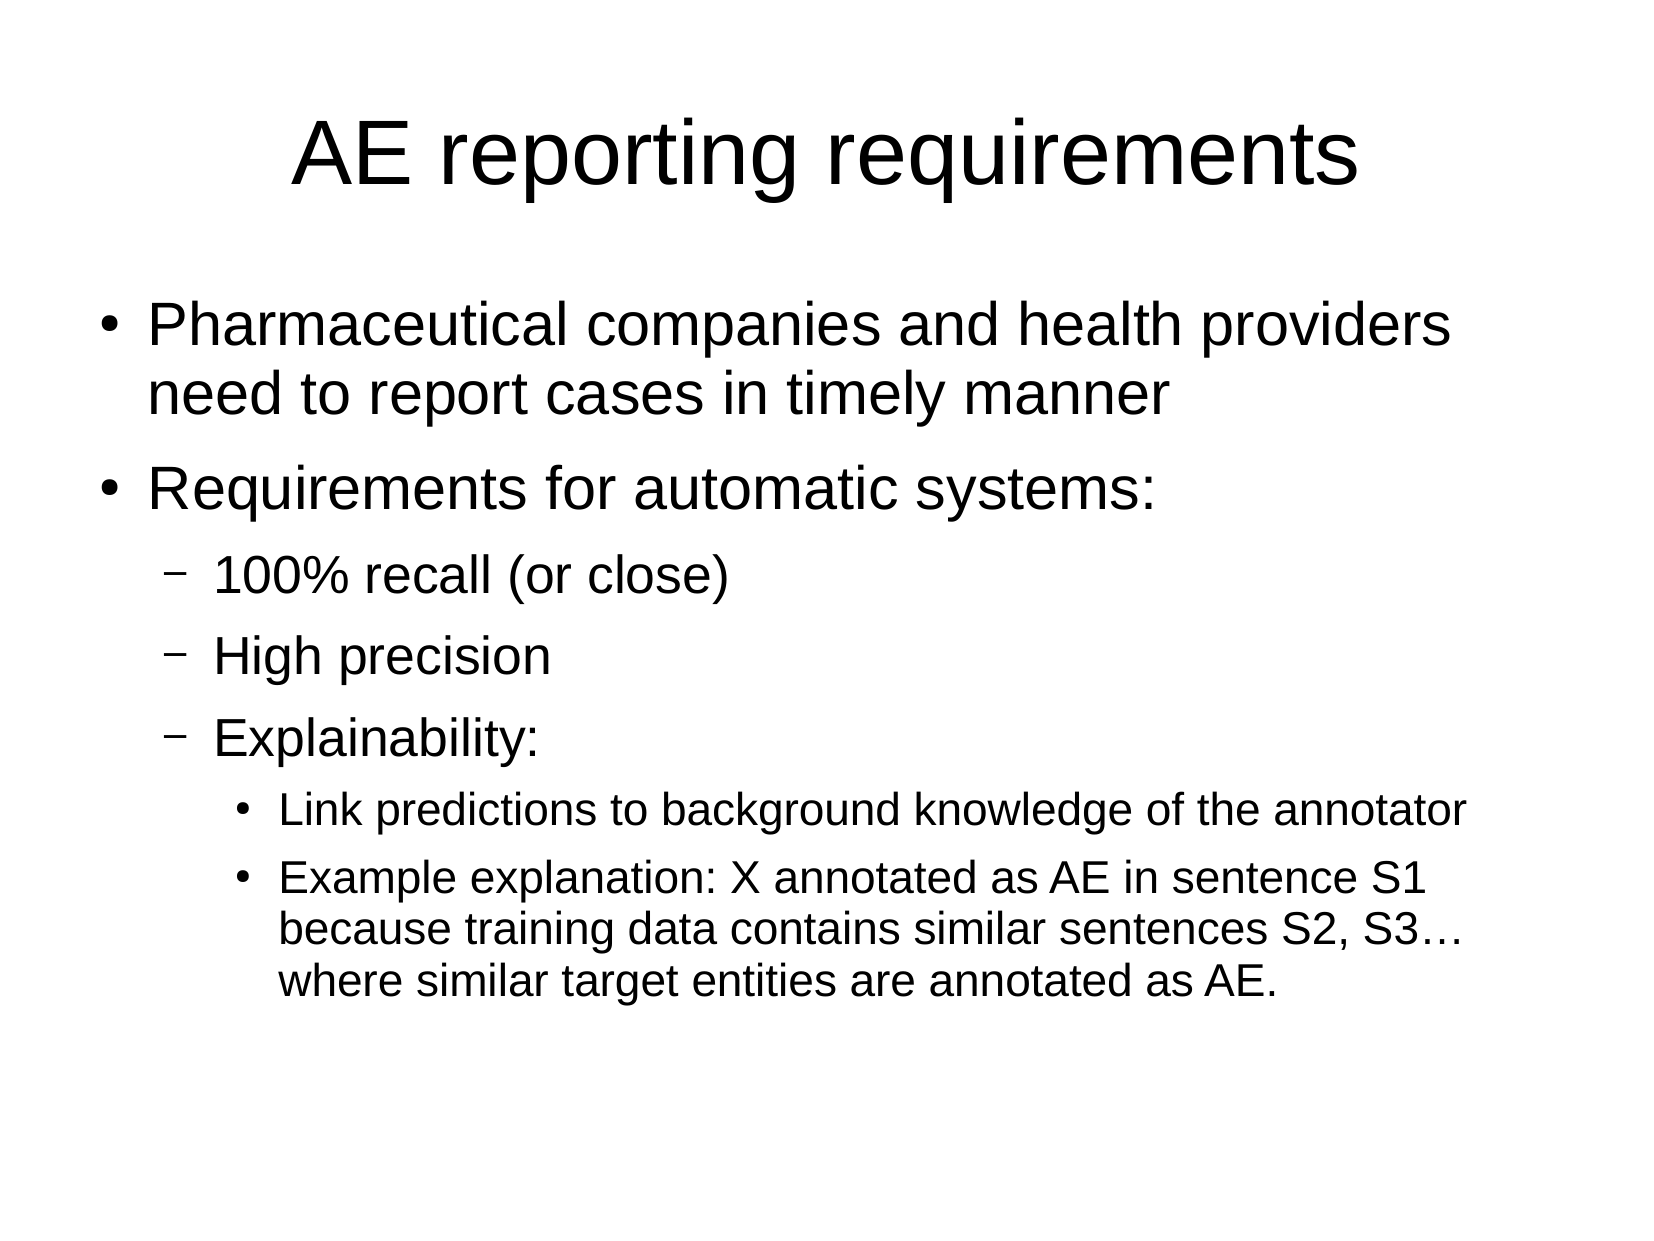

# AE reporting requirements
Pharmaceutical companies and health providers need to report cases in timely manner
Requirements for automatic systems:
100% recall (or close)
High precision
Explainability:
Link predictions to background knowledge of the annotator
Example explanation: X annotated as AE in sentence S1 because training data contains similar sentences S2, S3… where similar target entities are annotated as AE.